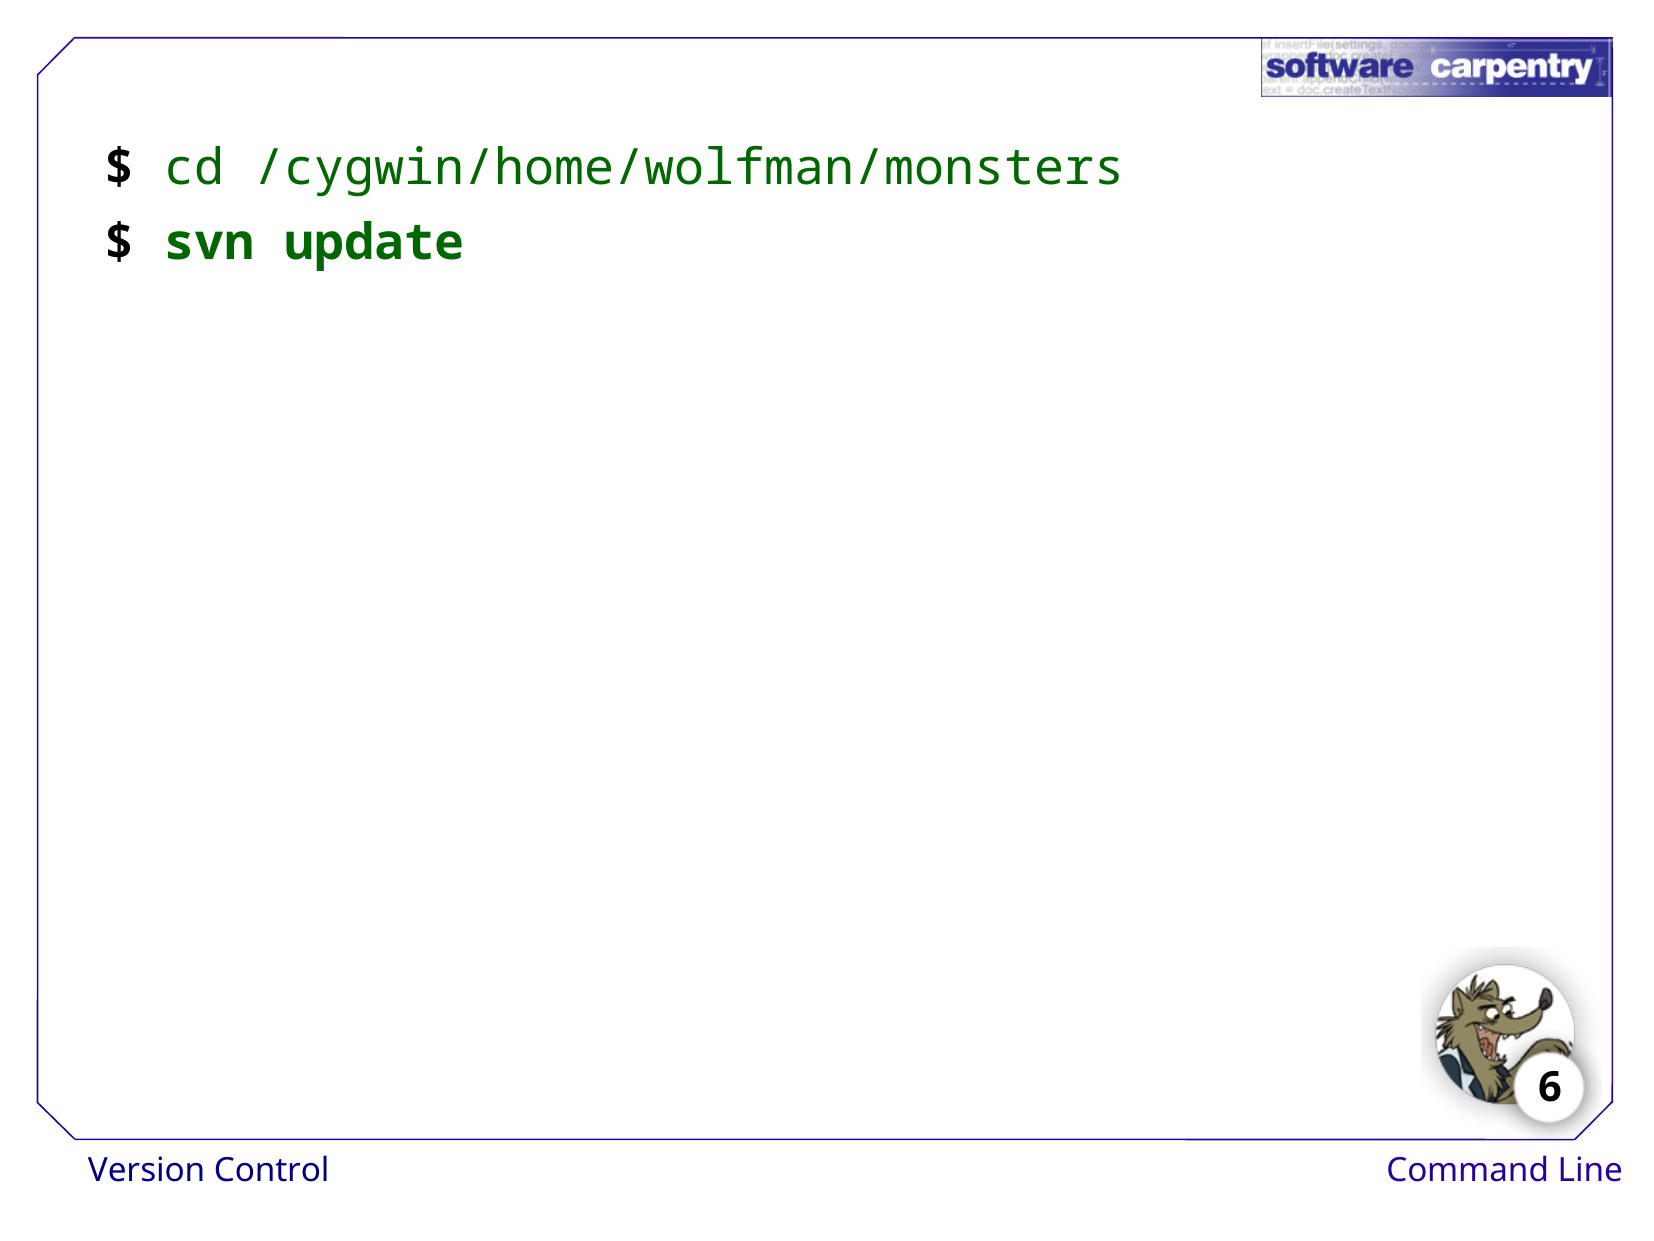

$ cd /cygwin/home/wolfman/monsters
$ svn update
6